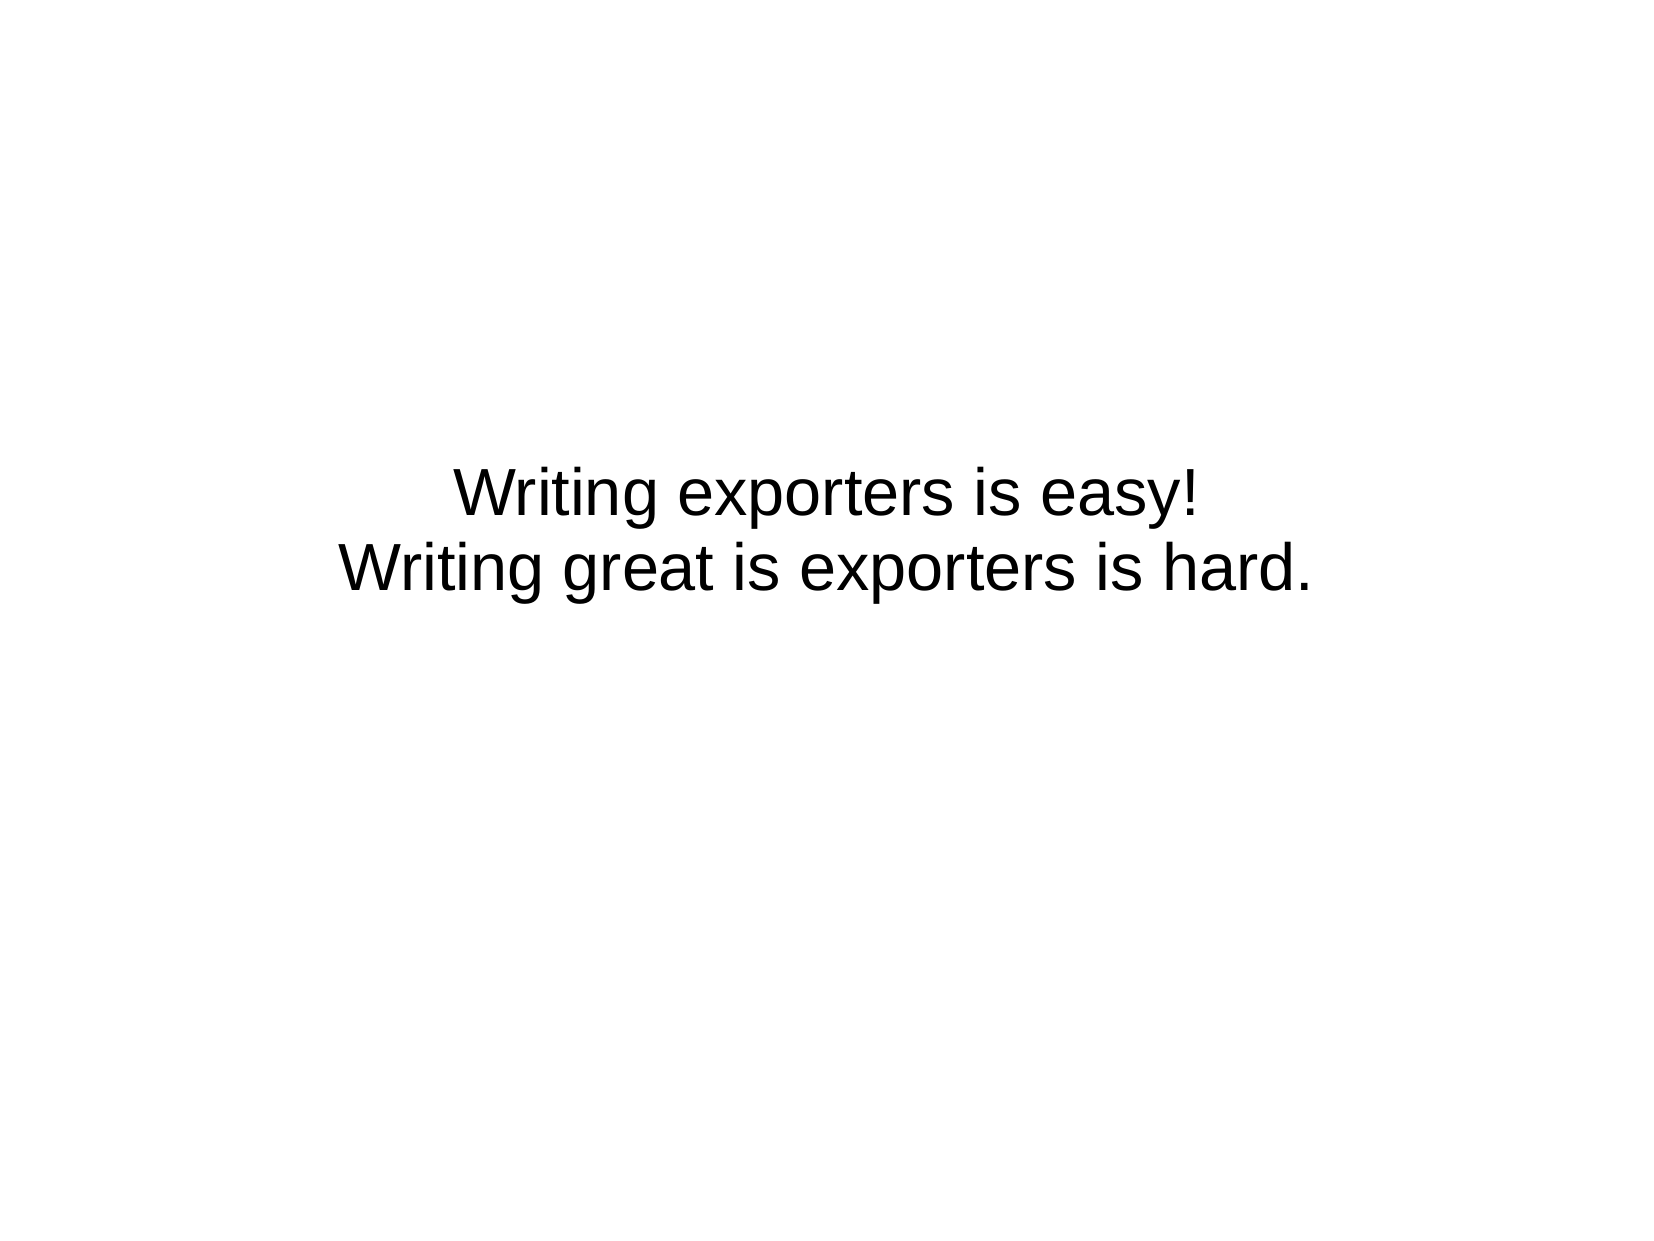

# Writing exporters is easy! Writing great is exporters is hard.